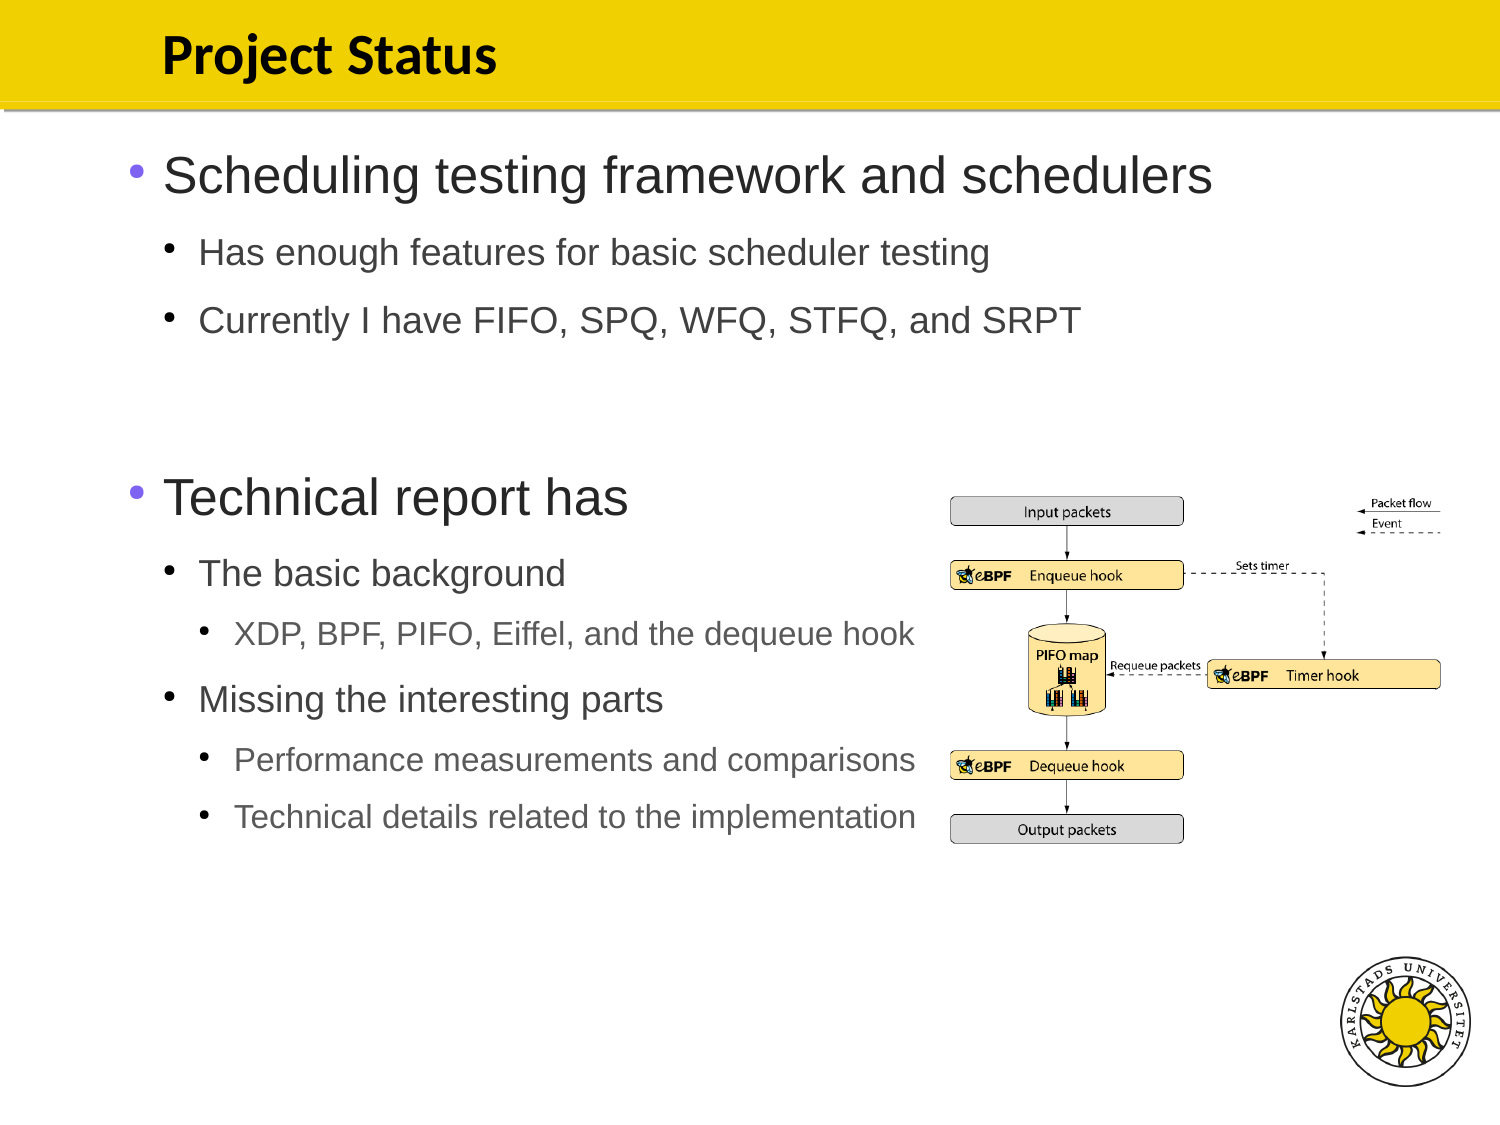

# Scheduling testing framework and schedulers
Has enough features for basic scheduler testing
Currently I have FIFO, SPQ, WFQ, STFQ, and SRPT
Technical report has
The basic background
XDP, BPF, PIFO, Eiffel, and the dequeue hook
Missing the interesting parts
Performance measurements and comparisons
Technical details related to the implementation
Project Status